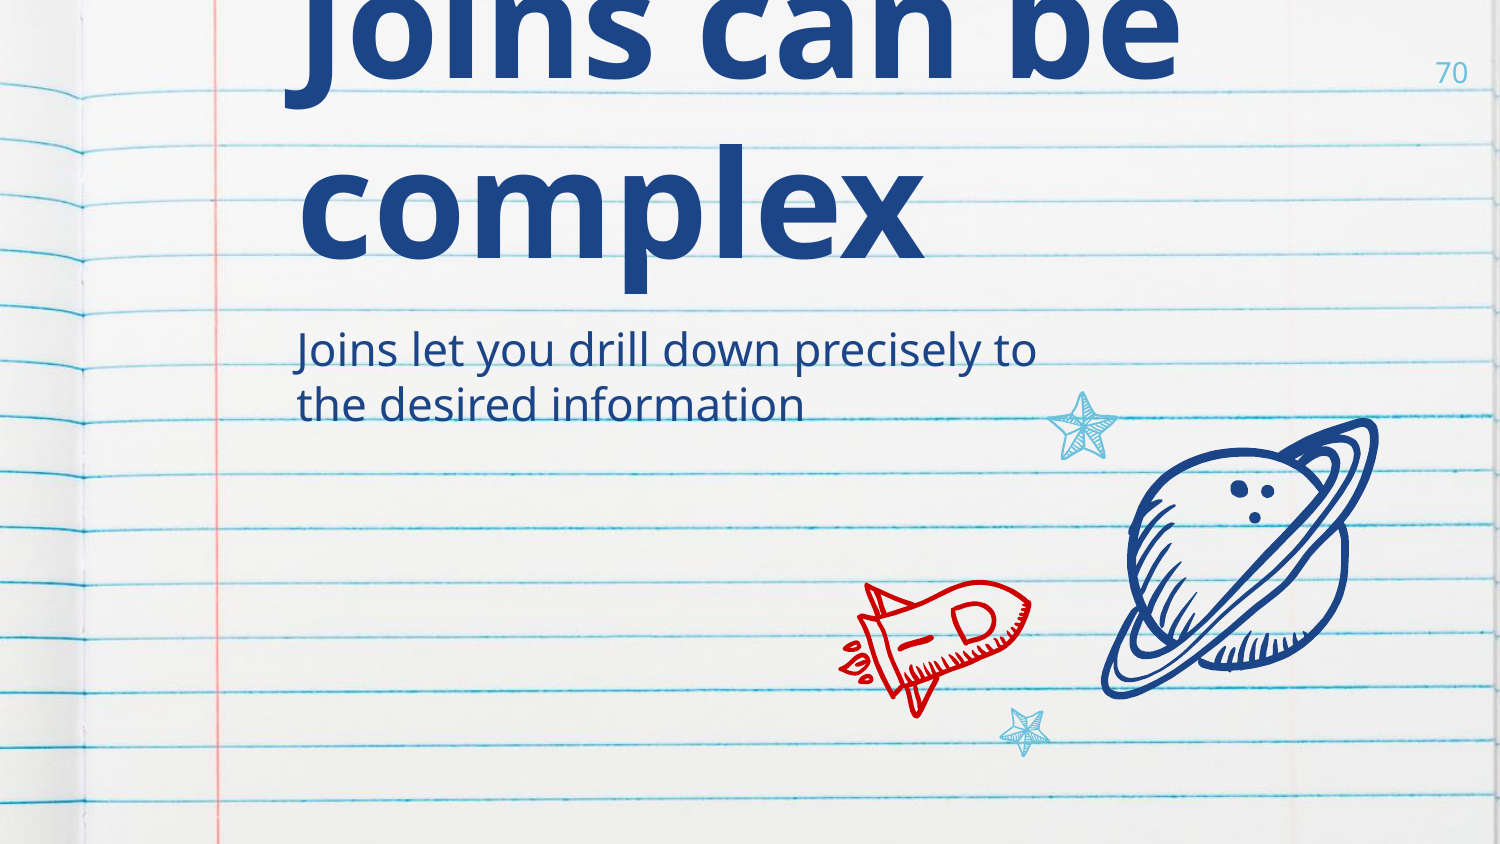

# Joins can be complex
Joins let you drill down precisely to the desired information